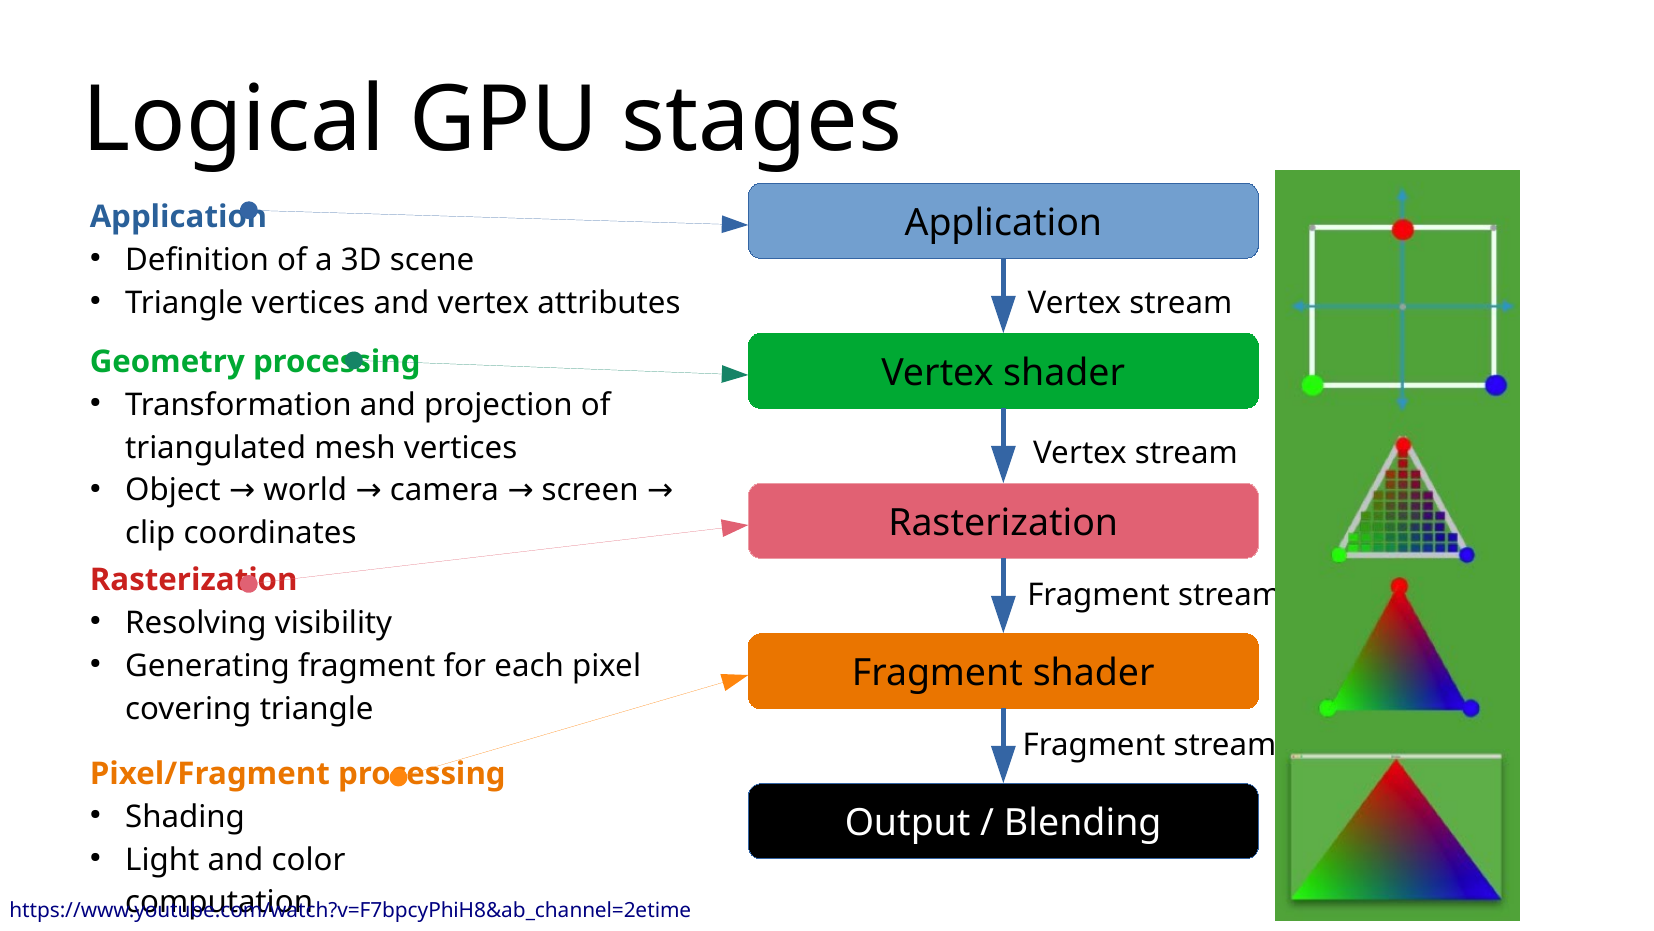

# Logical GPU stages
Application
Application
Definition of a 3D scene
Triangle vertices and vertex attributes
Vertex stream
Geometry processing
Transformation and projection of triangulated mesh vertices
Object → world → camera → screen → clip coordinates
Vertex shader
Vertex stream
Rasterization
Rasterization
Resolving visibility
Generating fragment for each pixel covering triangle
Fragment stream
Fragment shader
Fragment stream
Pixel/Fragment processing
Shading
Light and color computation
Output / Blending
https://www.youtube.com/watch?v=F7bpcyPhiH8&ab_channel=2etime